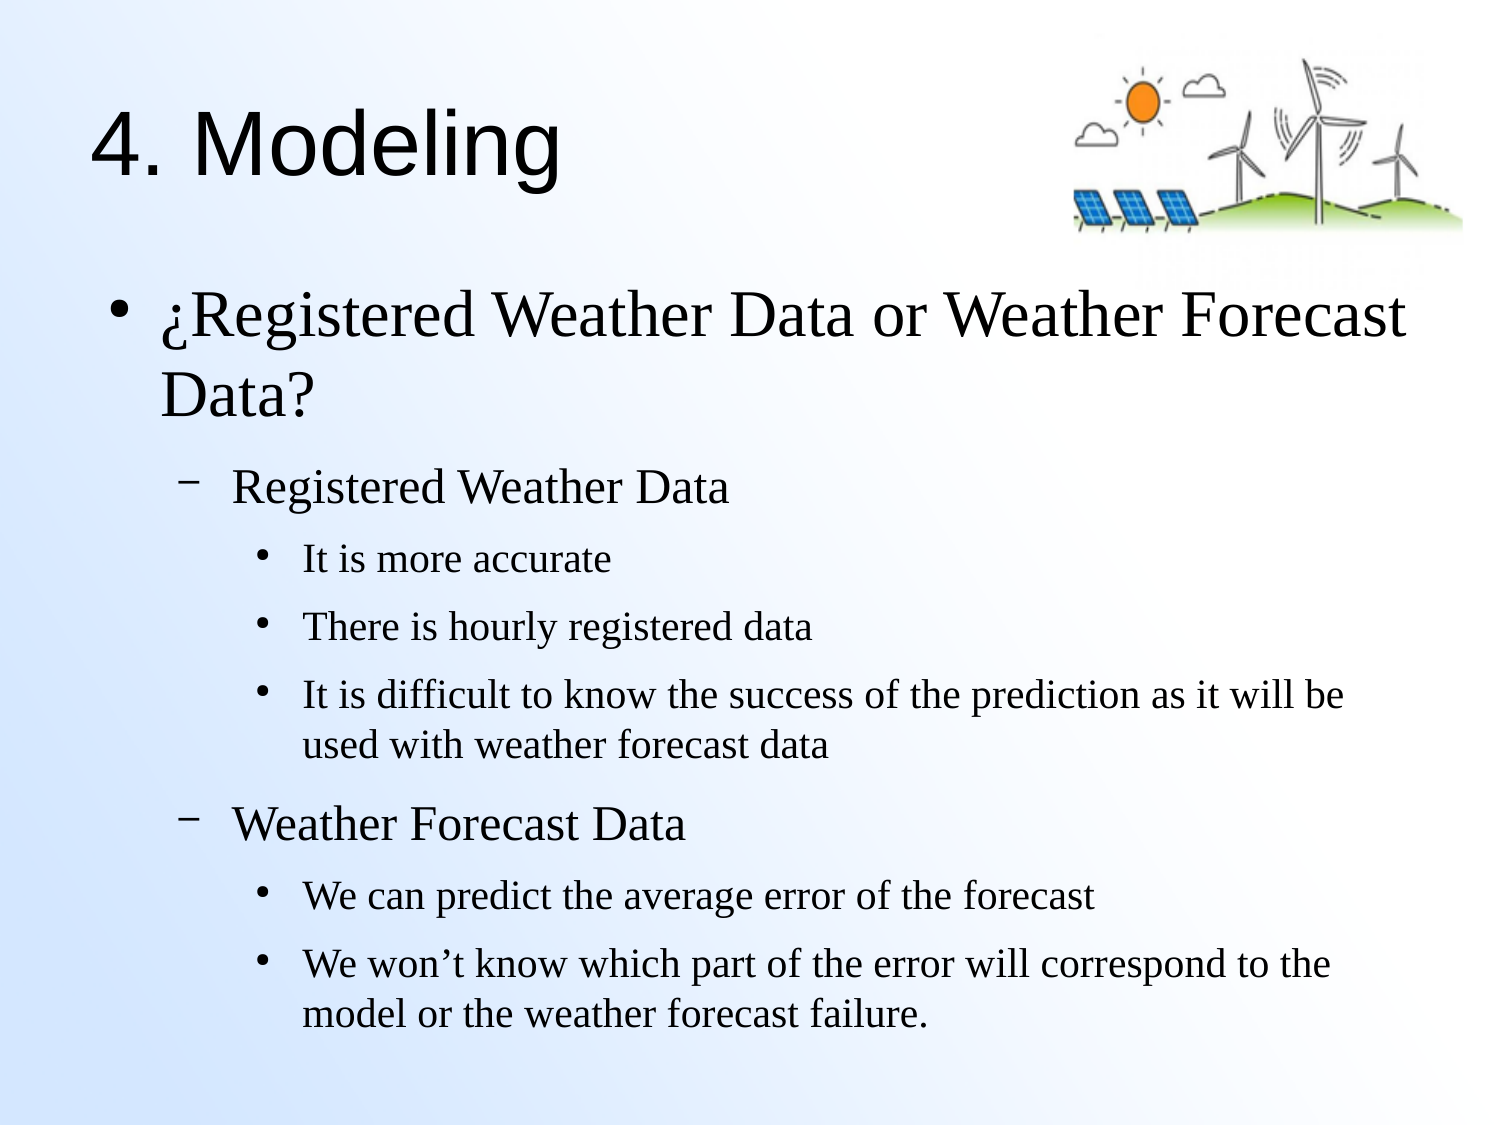

# 4. Modeling
¿Registered Weather Data or Weather Forecast Data?
Registered Weather Data
It is more accurate
There is hourly registered data
It is difficult to know the success of the prediction as it will be used with weather forecast data
Weather Forecast Data
We can predict the average error of the forecast
We won’t know which part of the error will correspond to the model or the weather forecast failure.